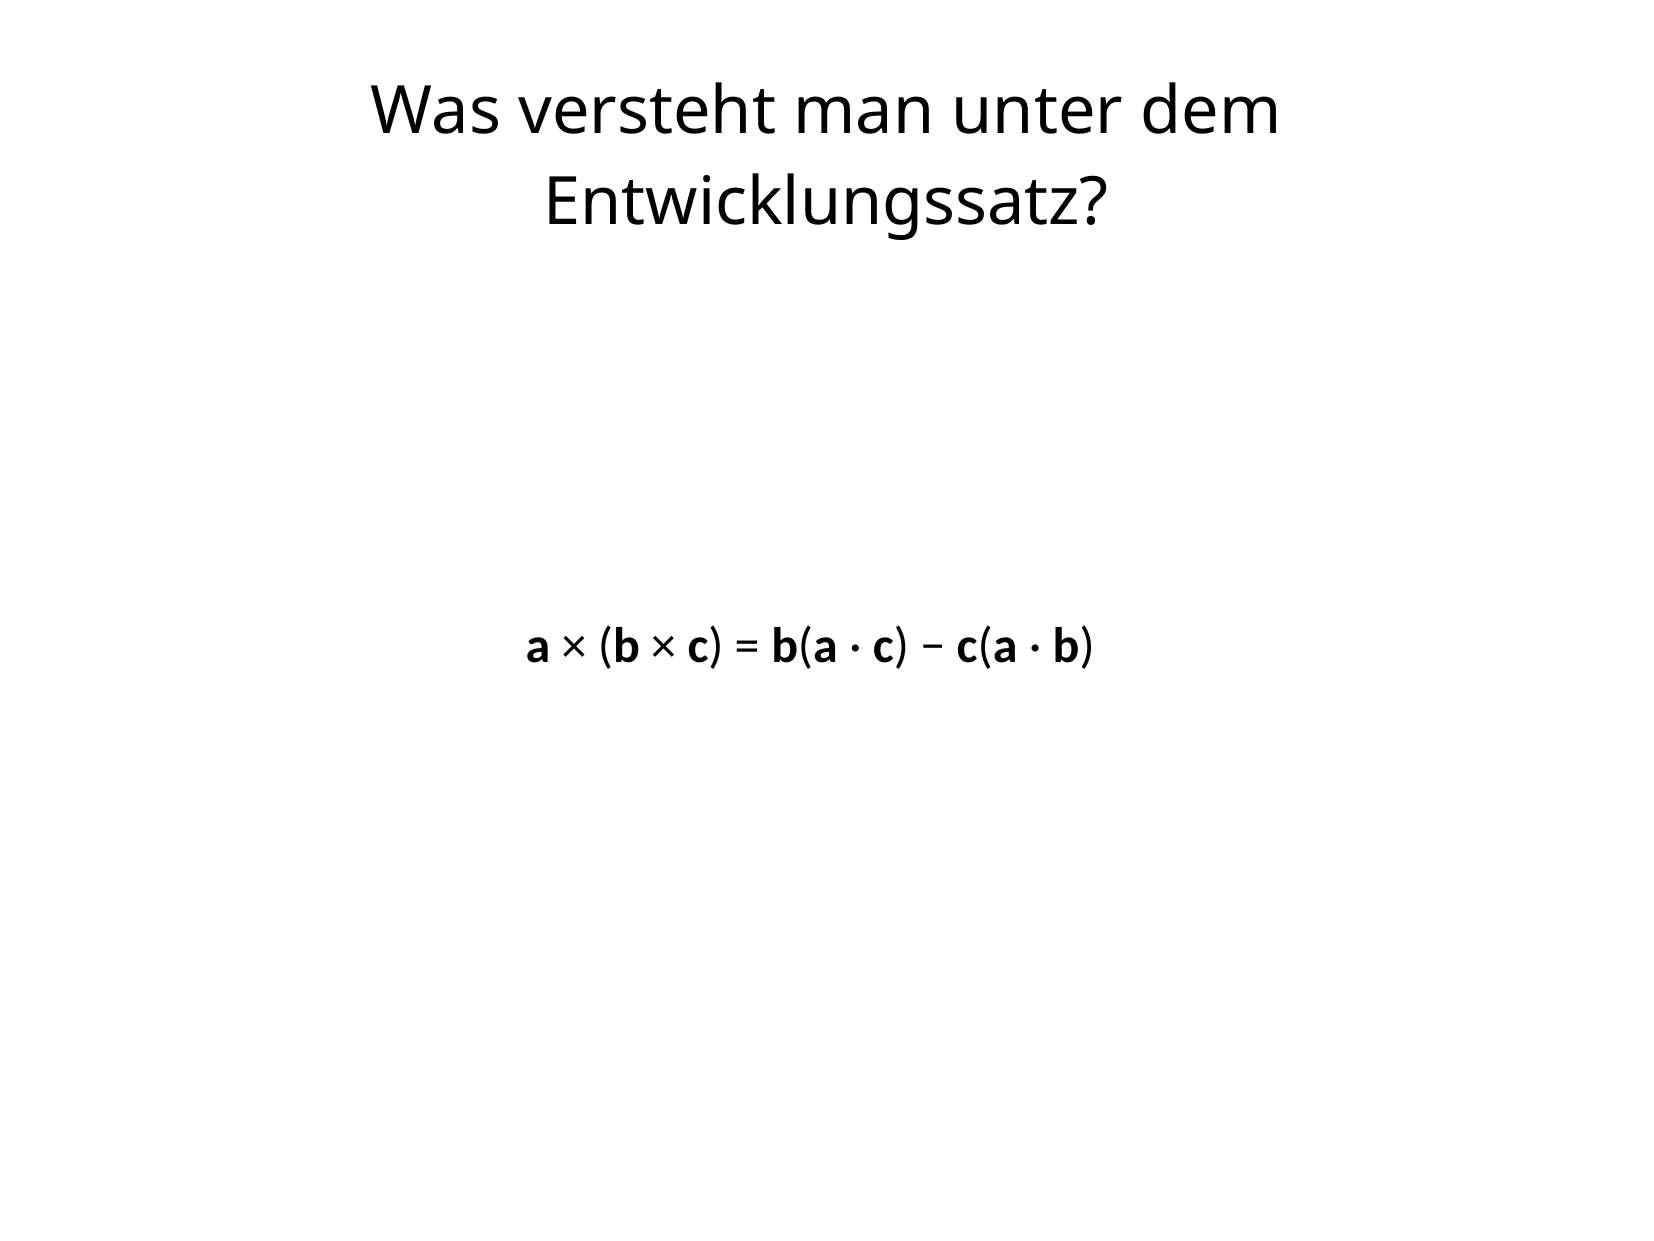

# Was versteht man unter dem Entwicklungssatz?
a × (b × c) = b(a · c) − c(a · b)